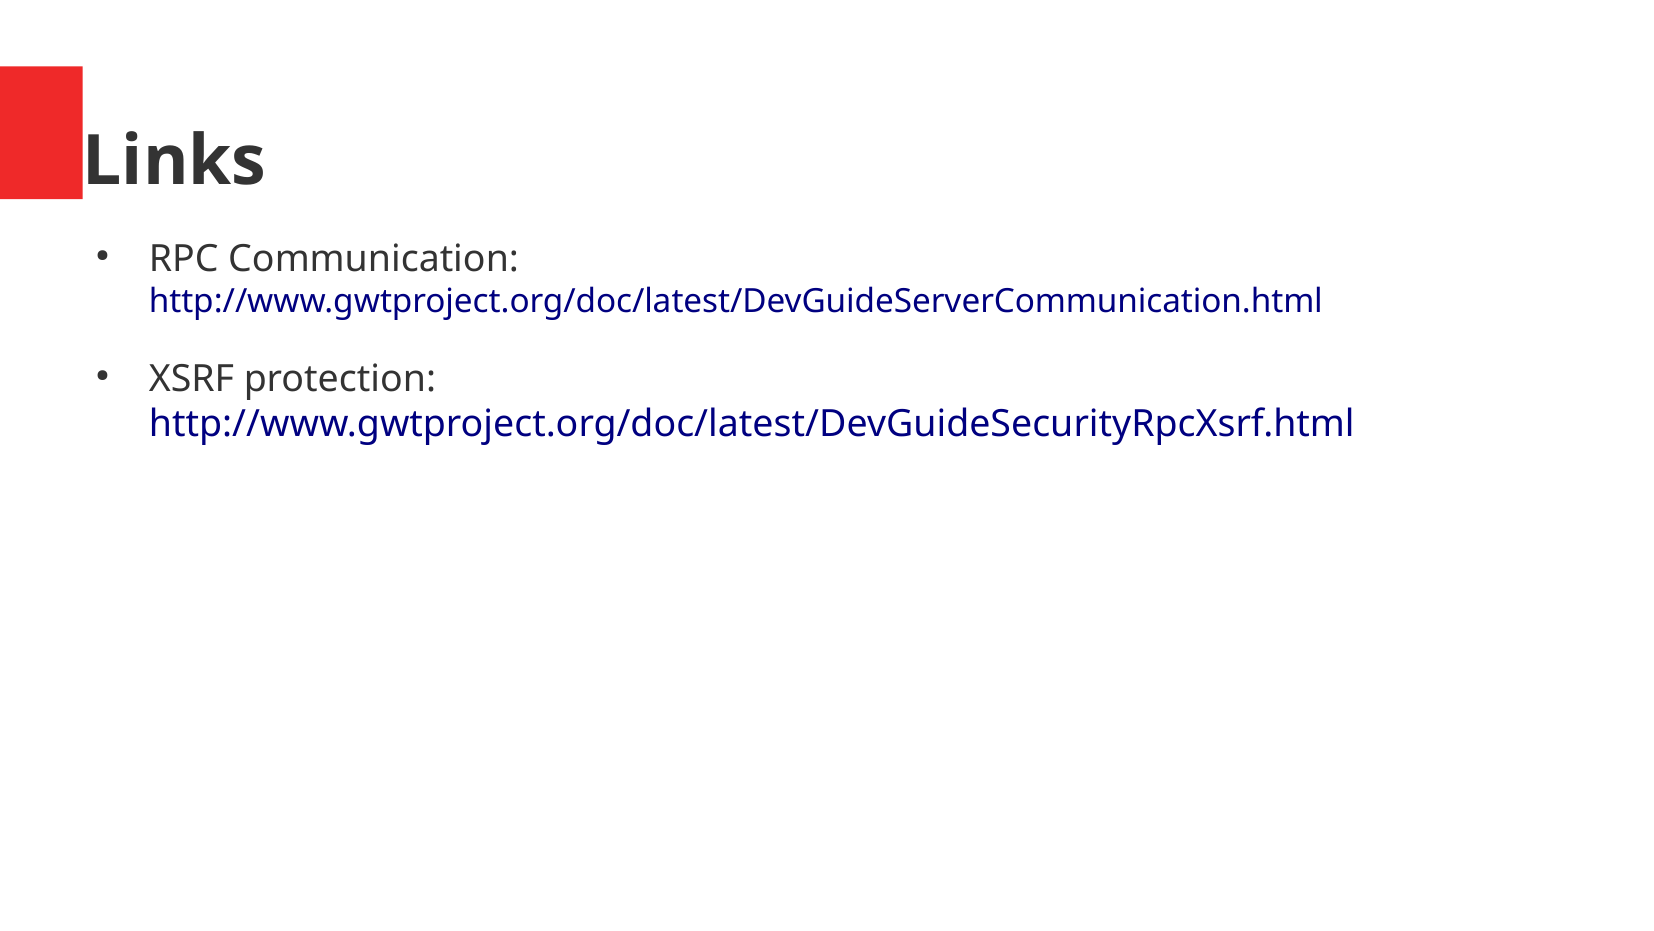

# Links
RPC Communication:
http://www.gwtproject.org/doc/latest/DevGuideServerCommunication.html
XSRF protection:
http://www.gwtproject.org/doc/latest/DevGuideSecurityRpcXsrf.html